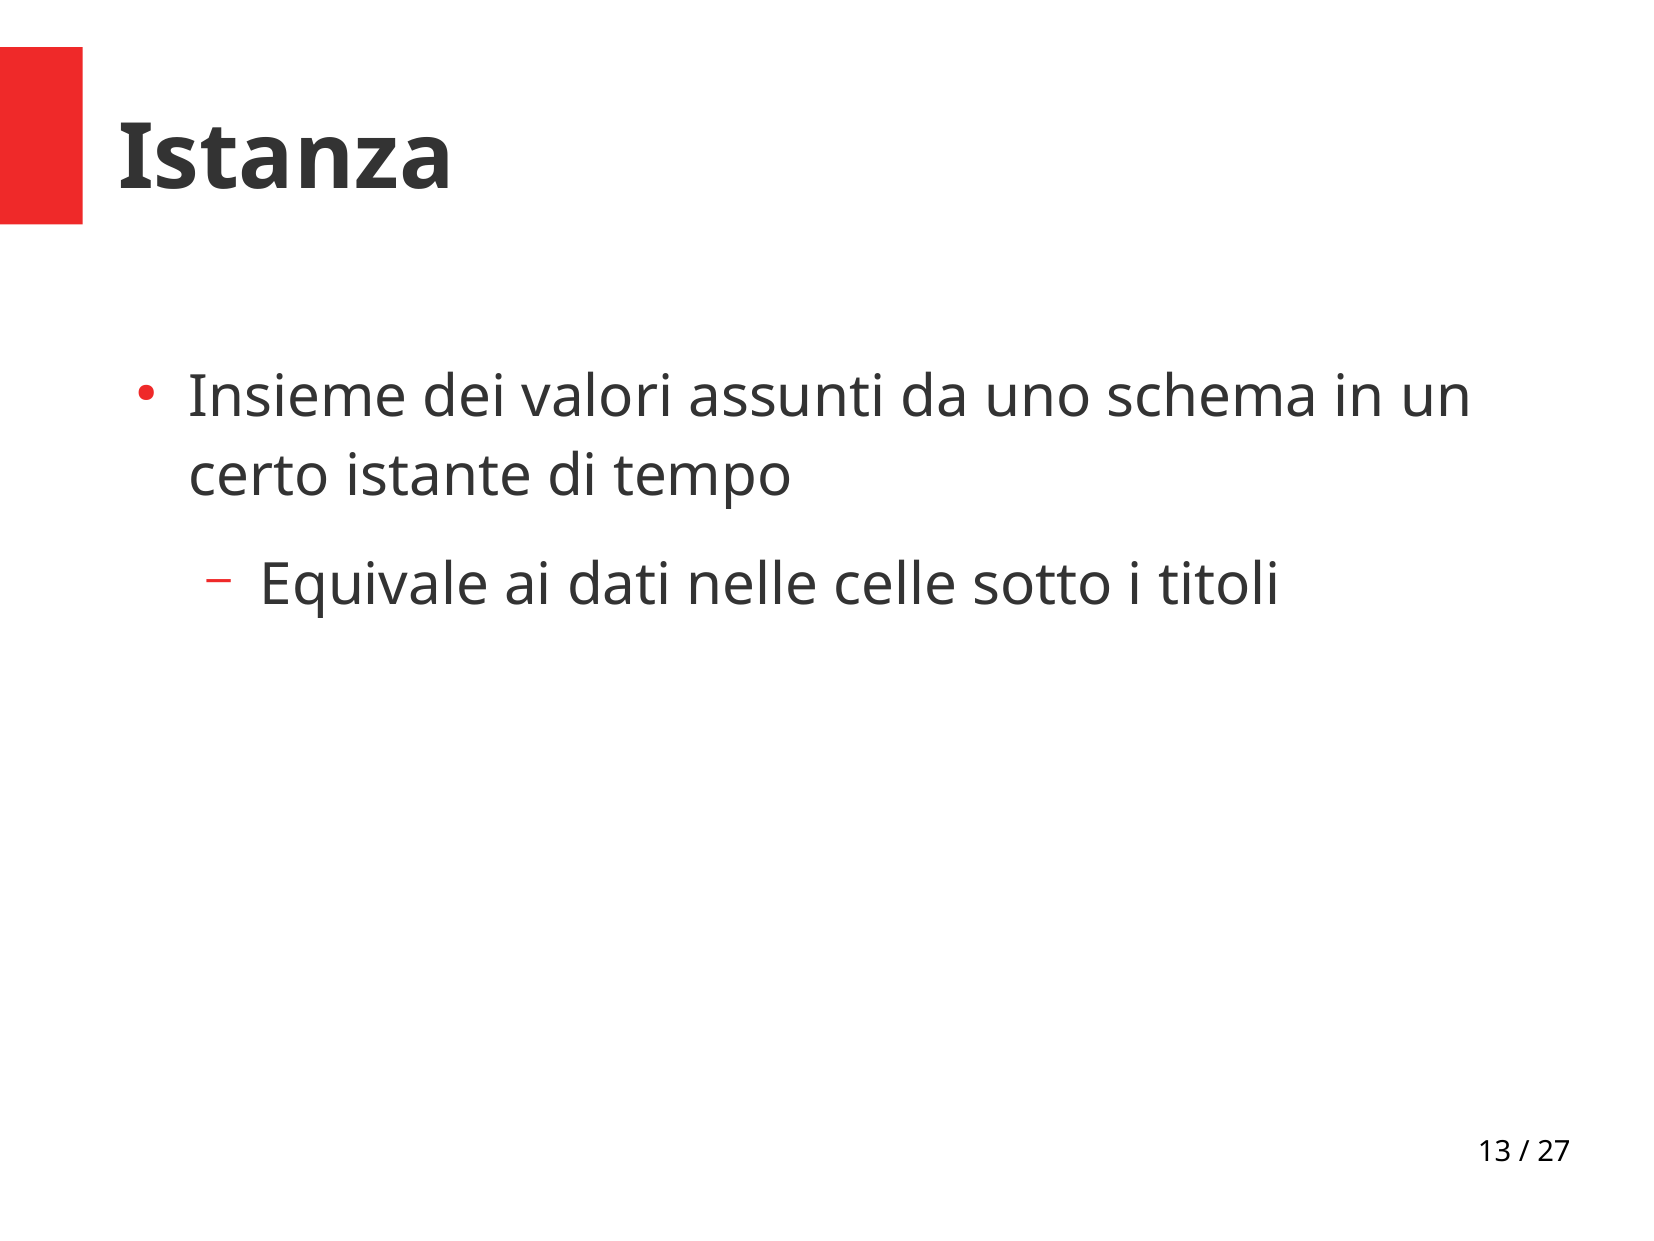

# Istanza
Insieme dei valori assunti da uno schema in un certo istante di tempo
Equivale ai dati nelle celle sotto i titoli
13